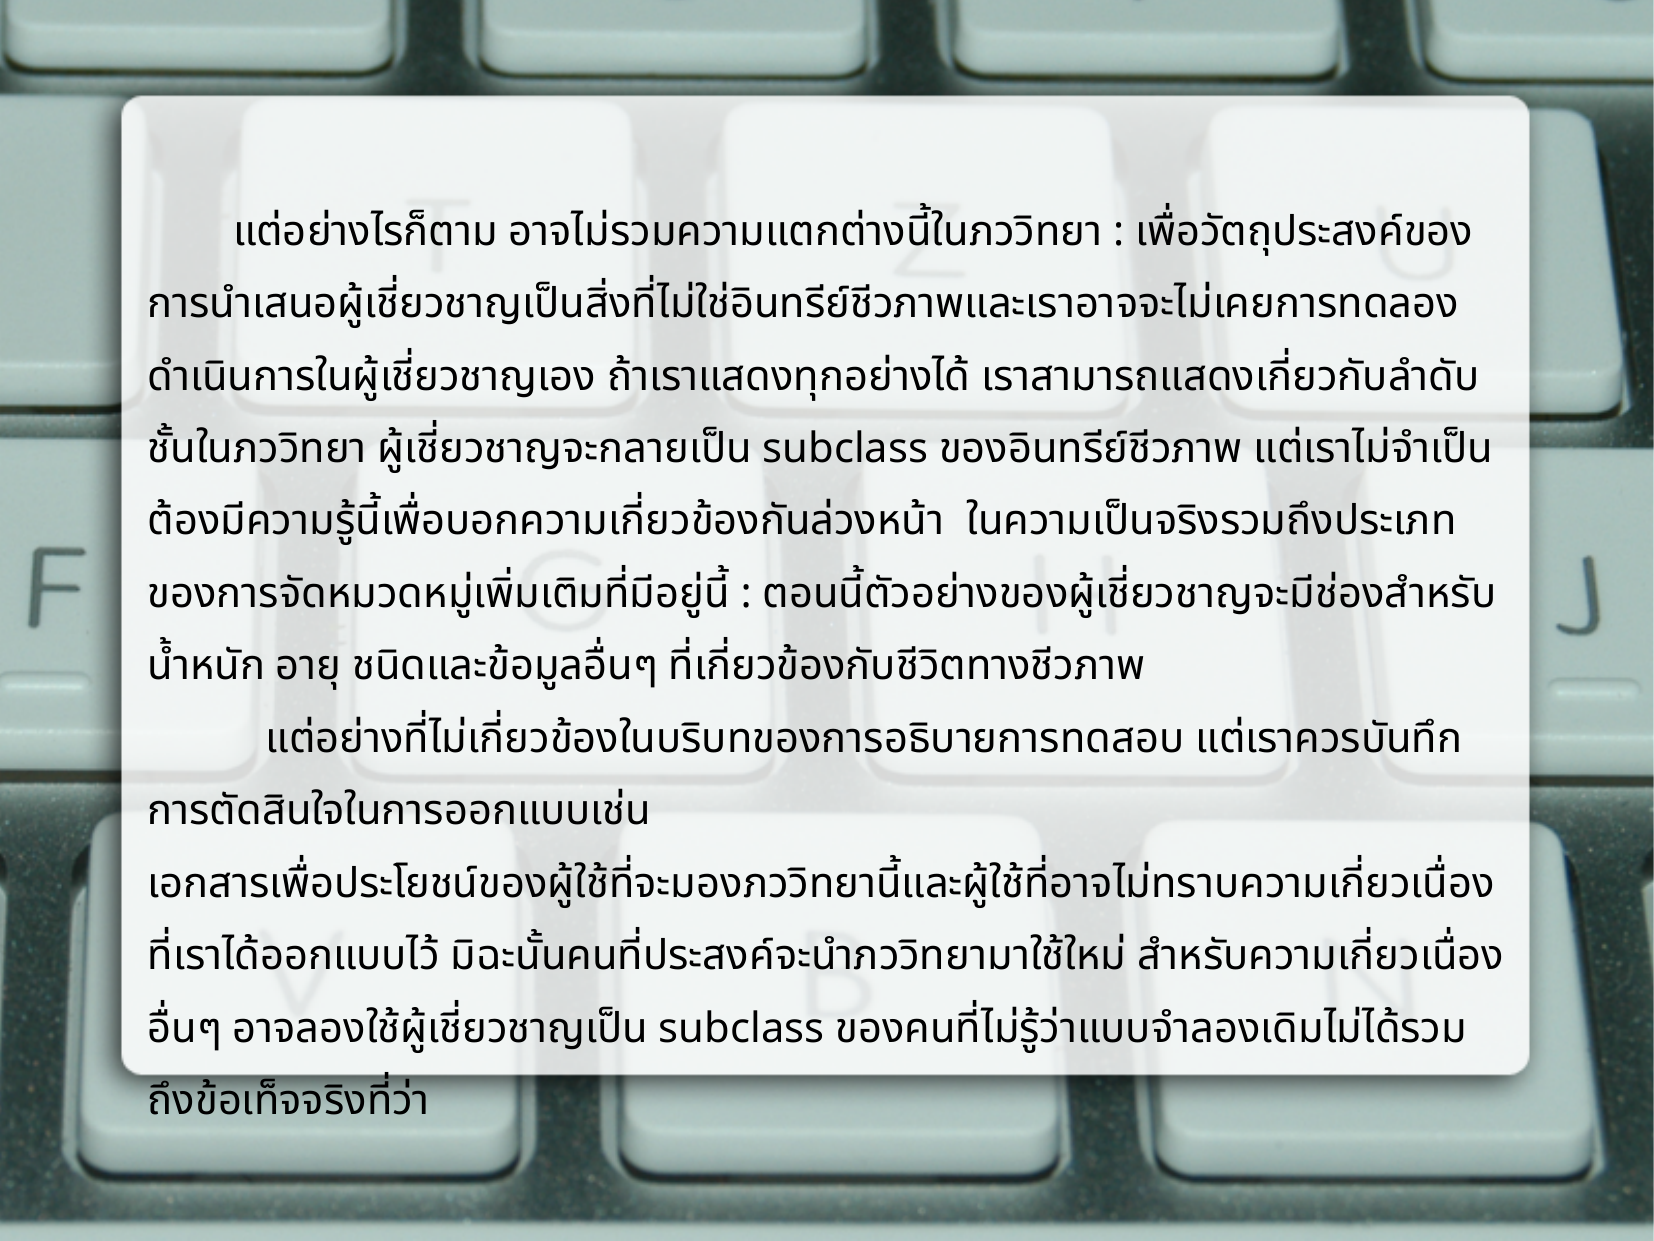

#
 แต่อย่างไรก็ตาม อาจไม่รวมความแตกต่างนี้ในภววิทยา : เพื่อวัตถุประสงค์ของการนำเสนอผู้เชี่ยวชาญเป็นสิ่งที่ไม่ใช่อินทรีย์ชีวภาพและเราอาจจะไม่เคยการทดลองดำเนินการในผู้เชี่ยวชาญเอง ถ้าเราแสดงทุกอย่างได้ เราสามารถแสดงเกี่ยวกับลำดับชั้นในภววิทยา ผู้เชี่ยวชาญจะกลายเป็น subclass ของอินทรีย์ชีวภาพ แต่เราไม่จำเป็นต้องมีความรู้นี้เพื่อบอกความเกี่ยวข้องกันล่วงหน้า ในความเป็นจริงรวมถึงประเภทของการจัดหมวดหมู่เพิ่มเติมที่มีอยู่นี้ : ตอนนี้ตัวอย่างของผู้เชี่ยวชาญจะมีช่องสำหรับน้ำหนัก อายุ ชนิดและข้อมูลอื่นๆ ที่เกี่ยวข้องกับชีวิตทางชีวภาพ
 แต่อย่างที่ไม่เกี่ยวข้องในบริบทของการอธิบายการทดสอบ แต่เราควรบันทึกการตัดสินใจในการออกแบบเช่น
เอกสารเพื่อประโยชน์ของผู้ใช้ที่จะมองภววิทยานี้และผู้ใช้ที่อาจไม่ทราบความเกี่ยวเนื่องที่เราได้ออกแบบไว้ มิฉะนั้นคนที่ประสงค์จะนำภววิทยามาใช้ใหม่ สำหรับความเกี่ยวเนื่องอื่นๆ อาจลองใช้ผู้เชี่ยวชาญเป็น subclass ของคนที่ไม่รู้ว่าแบบจำลองเดิมไม่ได้รวมถึงข้อเท็จจริงที่ว่า